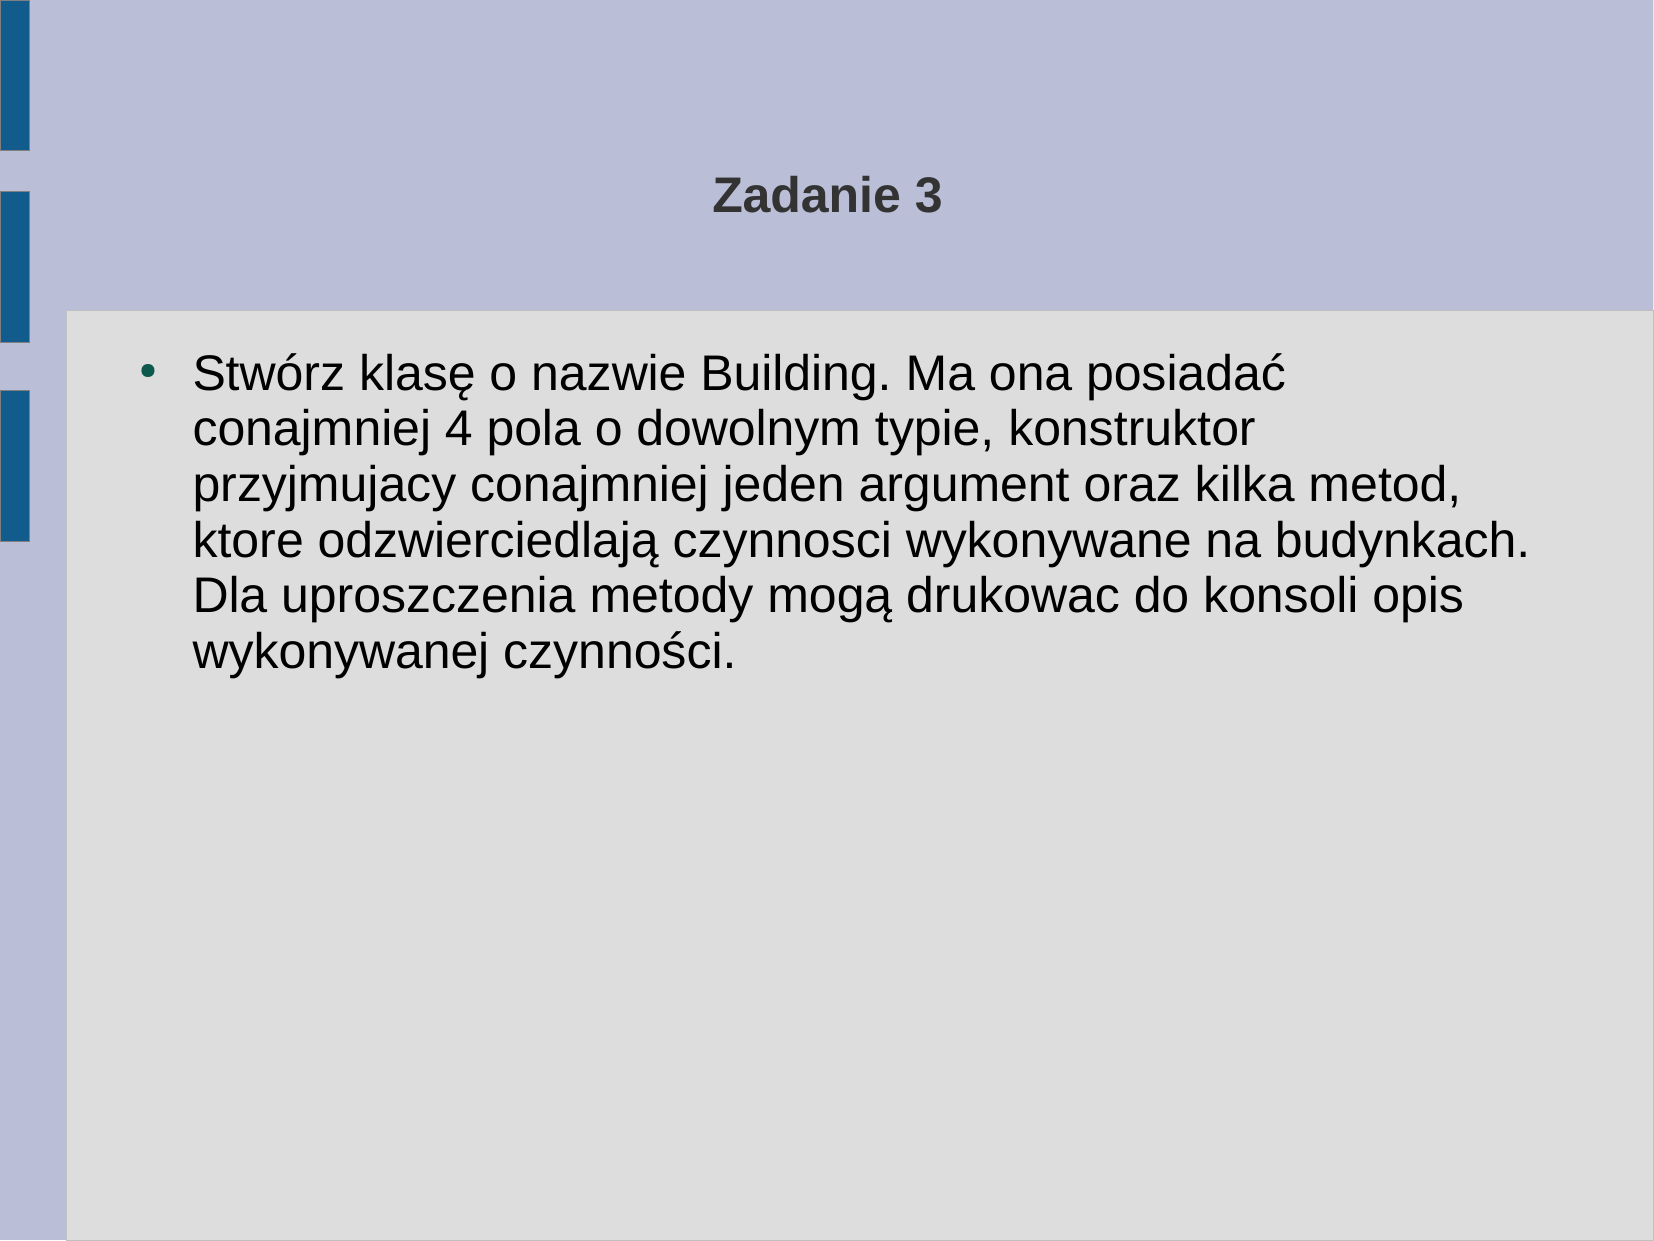

# Zadanie 3
Stwórz klasę o nazwie Building. Ma ona posiadać conajmniej 4 pola o dowolnym typie, konstruktor przyjmujacy conajmniej jeden argument oraz kilka metod, ktore odzwierciedlają czynnosci wykonywane na budynkach. Dla uproszczenia metody mogą drukowac do konsoli opis wykonywanej czynności.